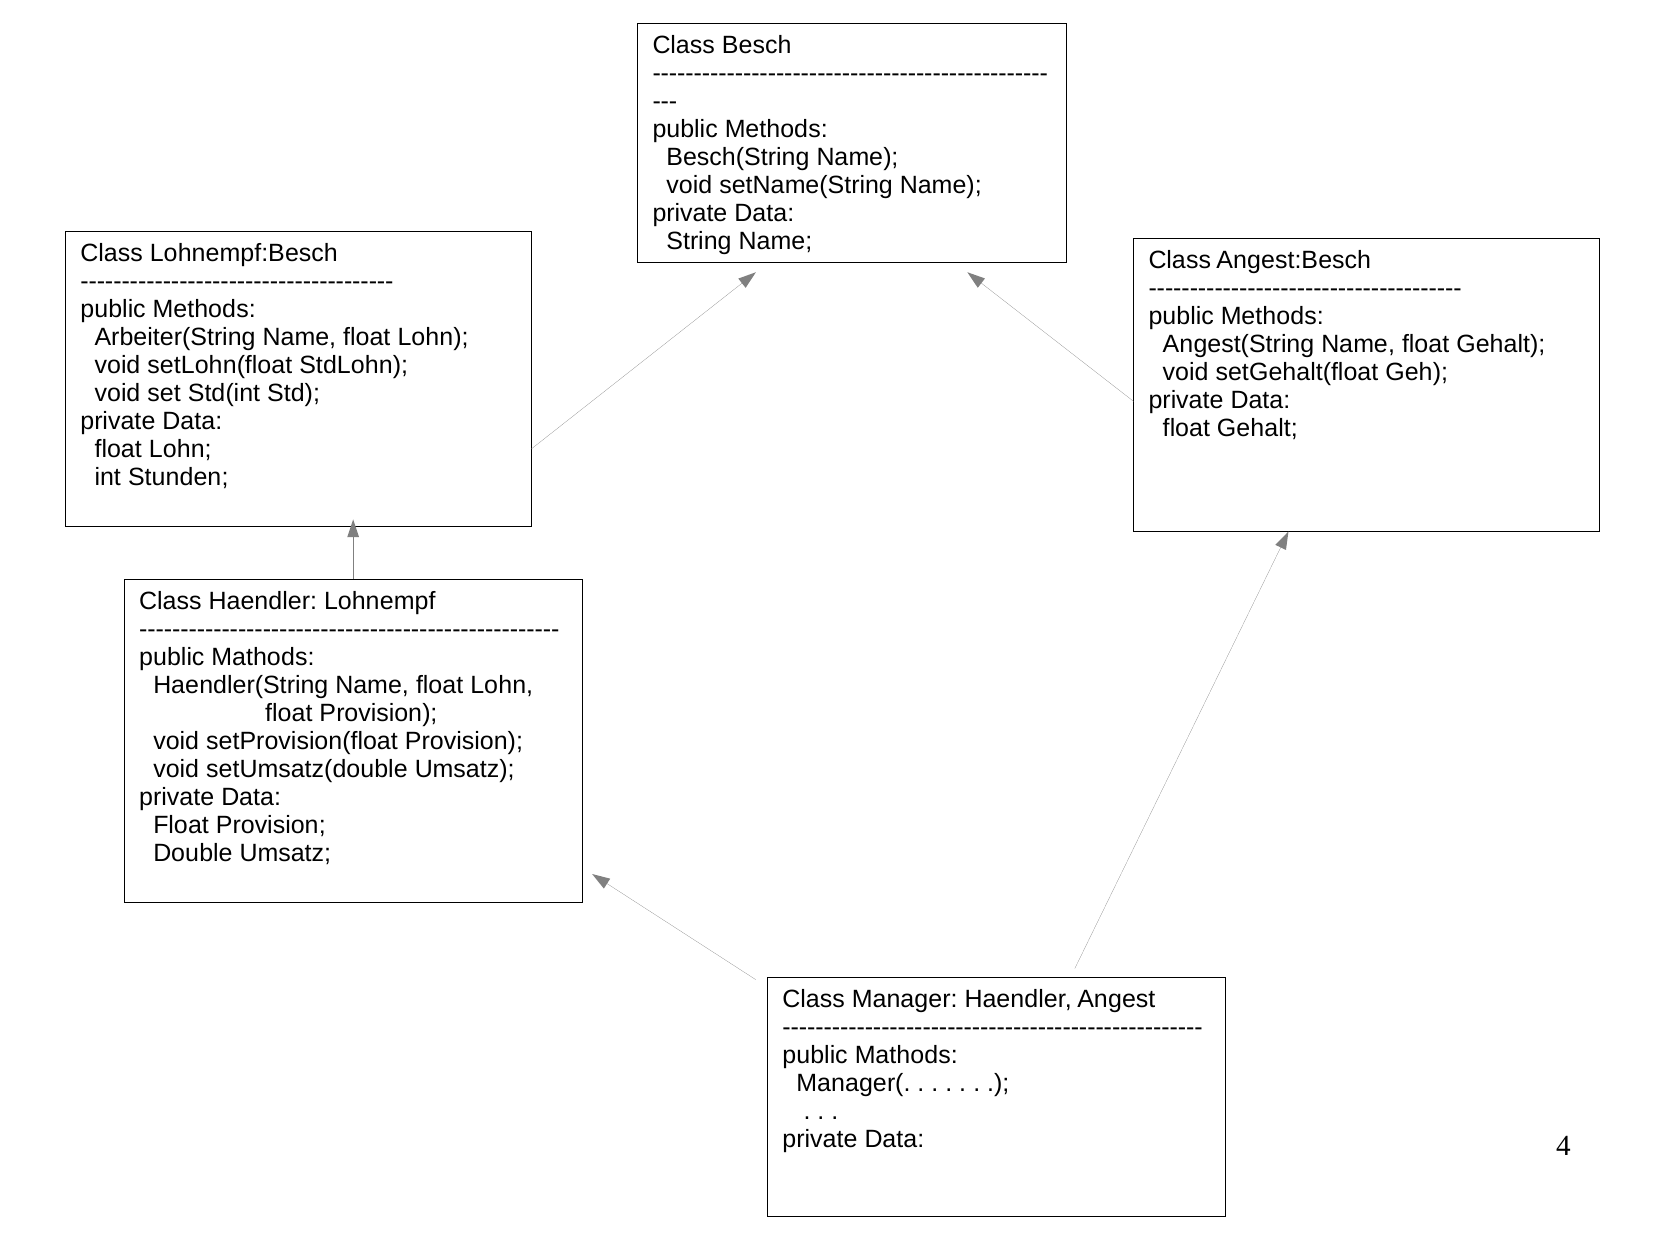

Class Besch
---------------------------------------------------
public Methods:
 Besch(String Name);
 void setName(String Name);
private Data:
 String Name;
Class Lohnempf:Besch
--------------------------------------
public Methods:
 Arbeiter(String Name, float Lohn);
 void setLohn(float StdLohn);
 void set Std(int Std);
private Data:
 float Lohn;
 int Stunden;
Class Angest:Besch
--------------------------------------
public Methods:
 Angest(String Name, float Gehalt);
 void setGehalt(float Geh);
private Data:
 float Gehalt;
Class Haendler: Lohnempf
---------------------------------------------------
public Mathods:
 Haendler(String Name, float Lohn,
 float Provision);
 void setProvision(float Provision);
 void setUmsatz(double Umsatz);
private Data:
 Float Provision;
 Double Umsatz;
Class Manager: Haendler, Angest
---------------------------------------------------
public Mathods:
 Manager(. . . . . . .);
 . . .
private Data:
4